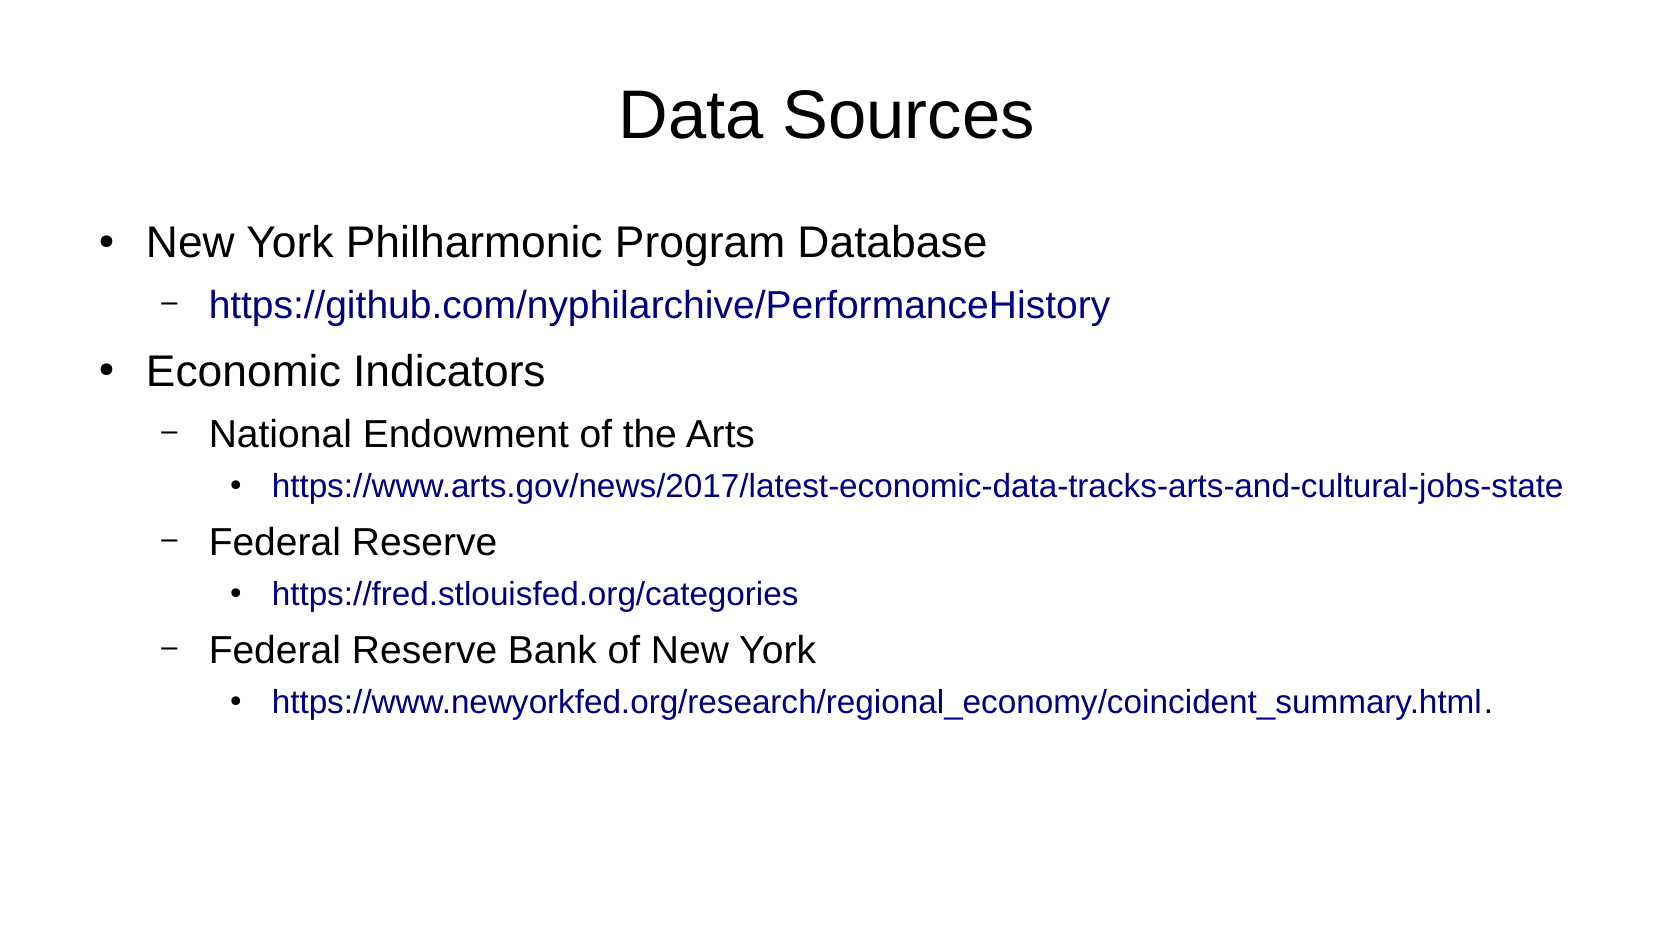

# Data Sources
New York Philharmonic Program Database
https://github.com/nyphilarchive/PerformanceHistory
Economic Indicators
National Endowment of the Arts
https://www.arts.gov/news/2017/latest-economic-data-tracks-arts-and-cultural-jobs-state
Federal Reserve
https://fred.stlouisfed.org/categories
Federal Reserve Bank of New York
https://www.newyorkfed.org/research/regional_economy/coincident_summary.html.